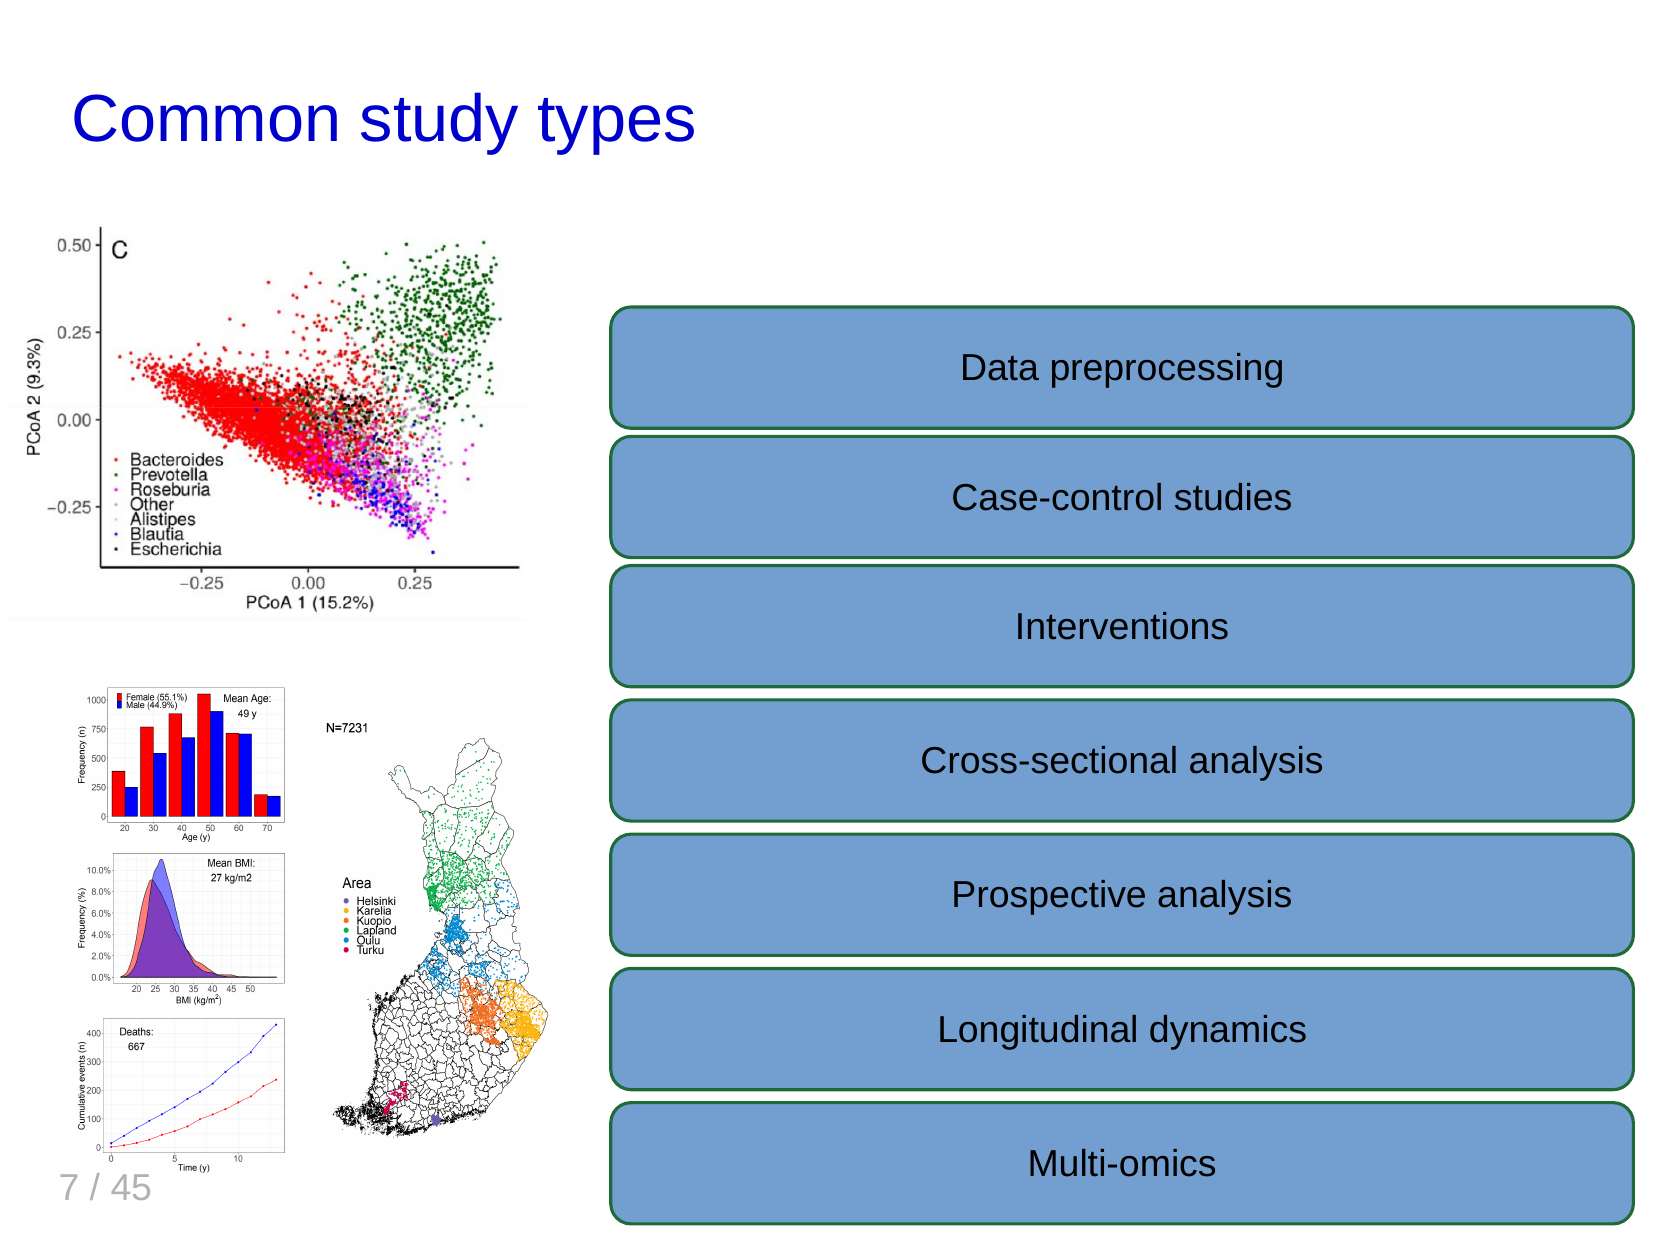

# Common study types
Data preprocessing
Case-control studies
Interventions
Cross-sectional analysis
Prospective analysis
Longitudinal dynamics
Multi-omics